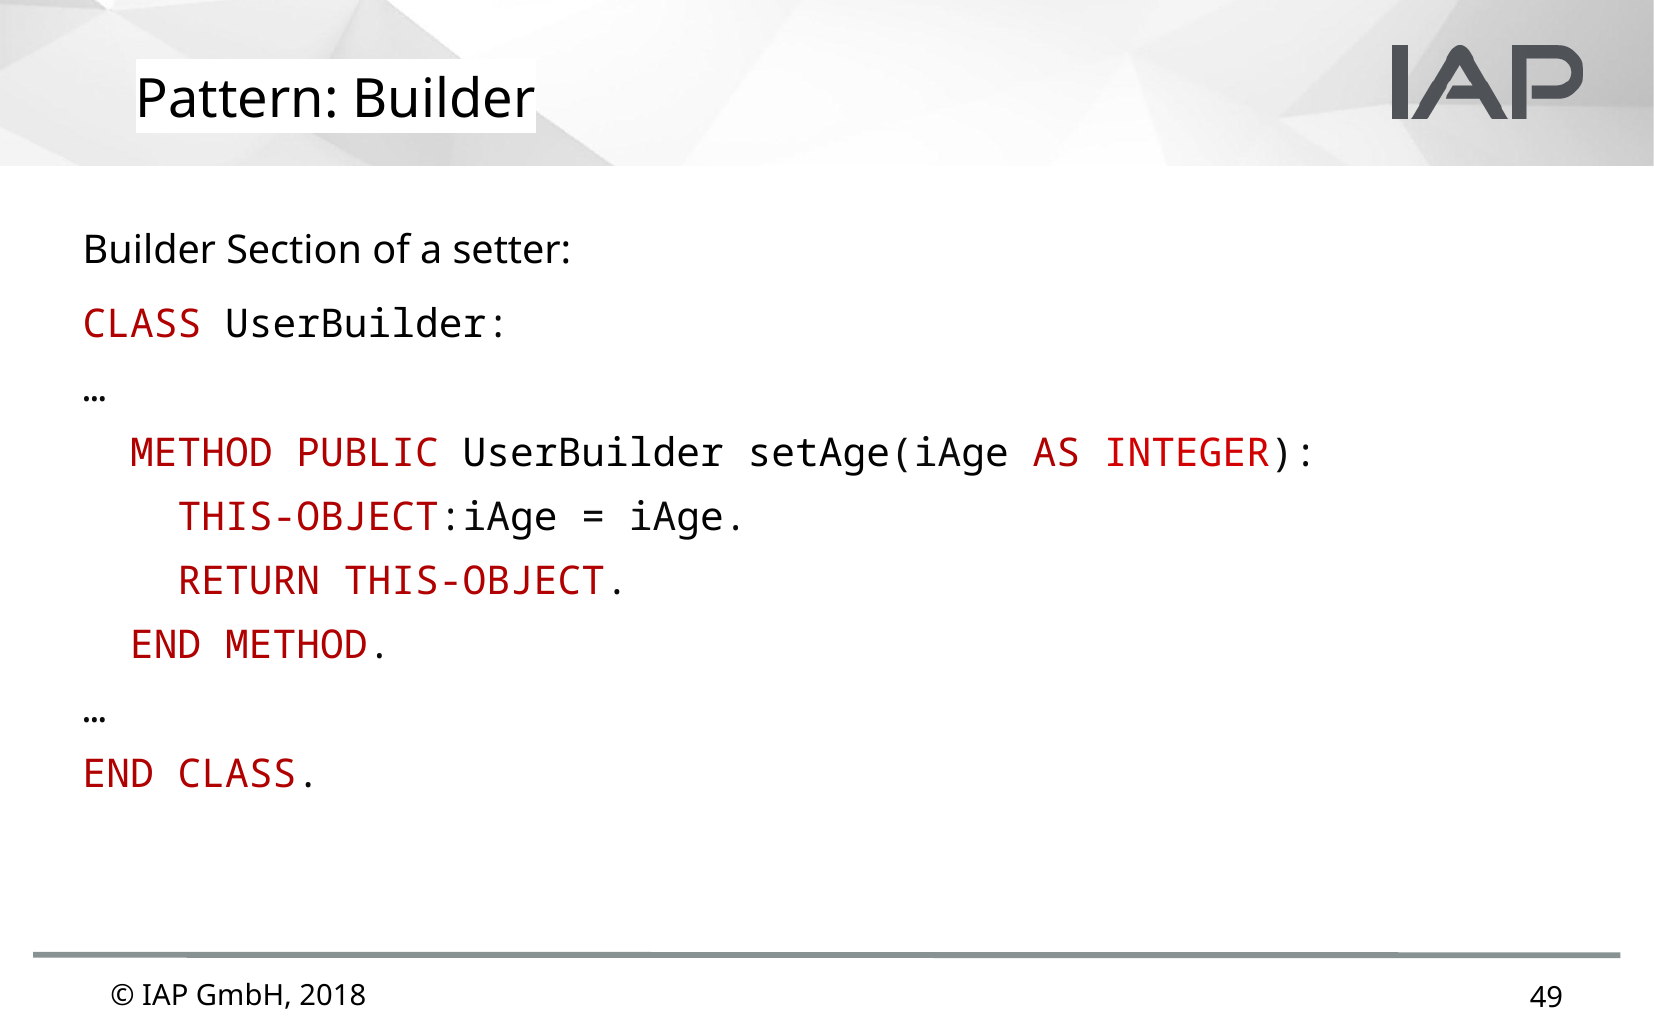

# Pattern: Builder
Builder Section of a setter:
CLASS UserBuilder:
…
 METHOD PUBLIC UserBuilder setAge(iAge AS INTEGER):
 THIS-OBJECT:iAge = iAge.
 RETURN THIS-OBJECT.
 END METHOD.
…
END CLASS.
© IAP GmbH, 2018
49